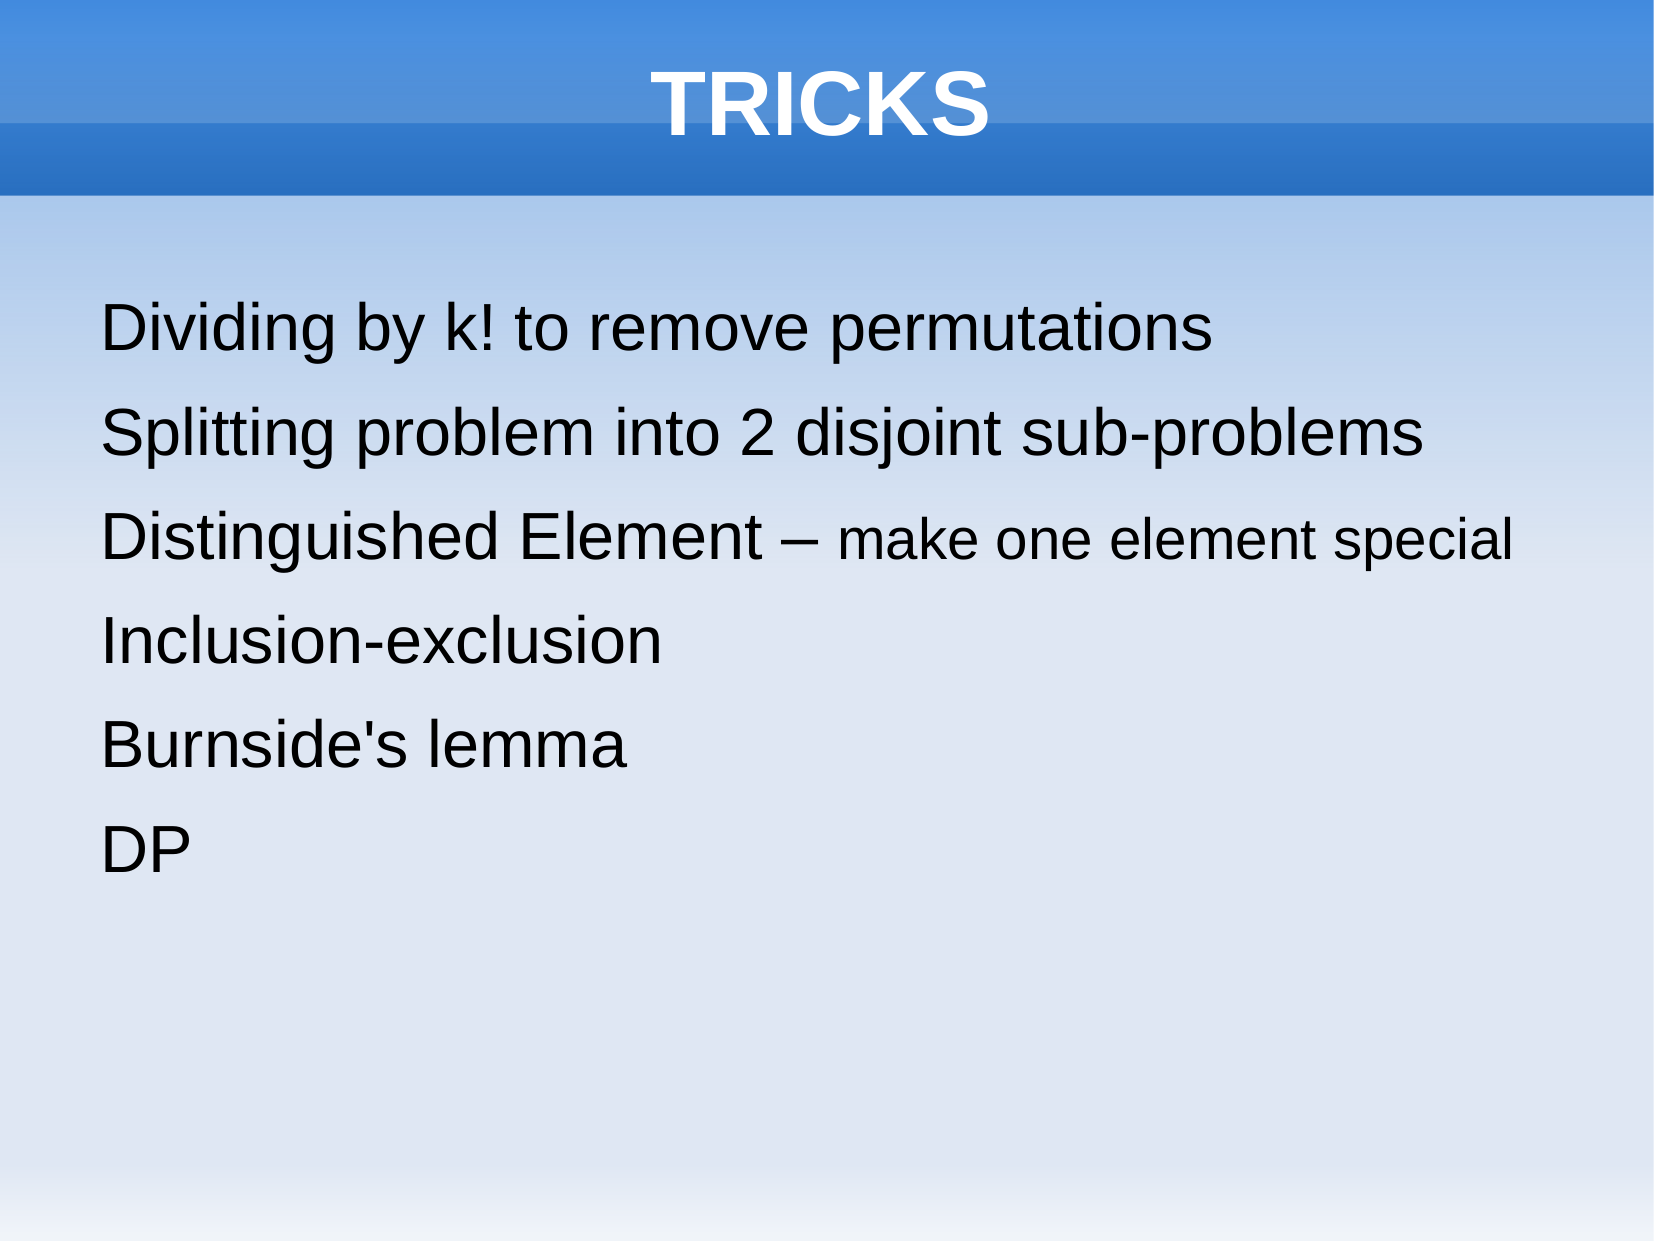

# TRICKS
Dividing by k! to remove permutations
Splitting problem into 2 disjoint sub-problems
Distinguished Element – make one element special
Inclusion-exclusion
Burnside's lemma
DP